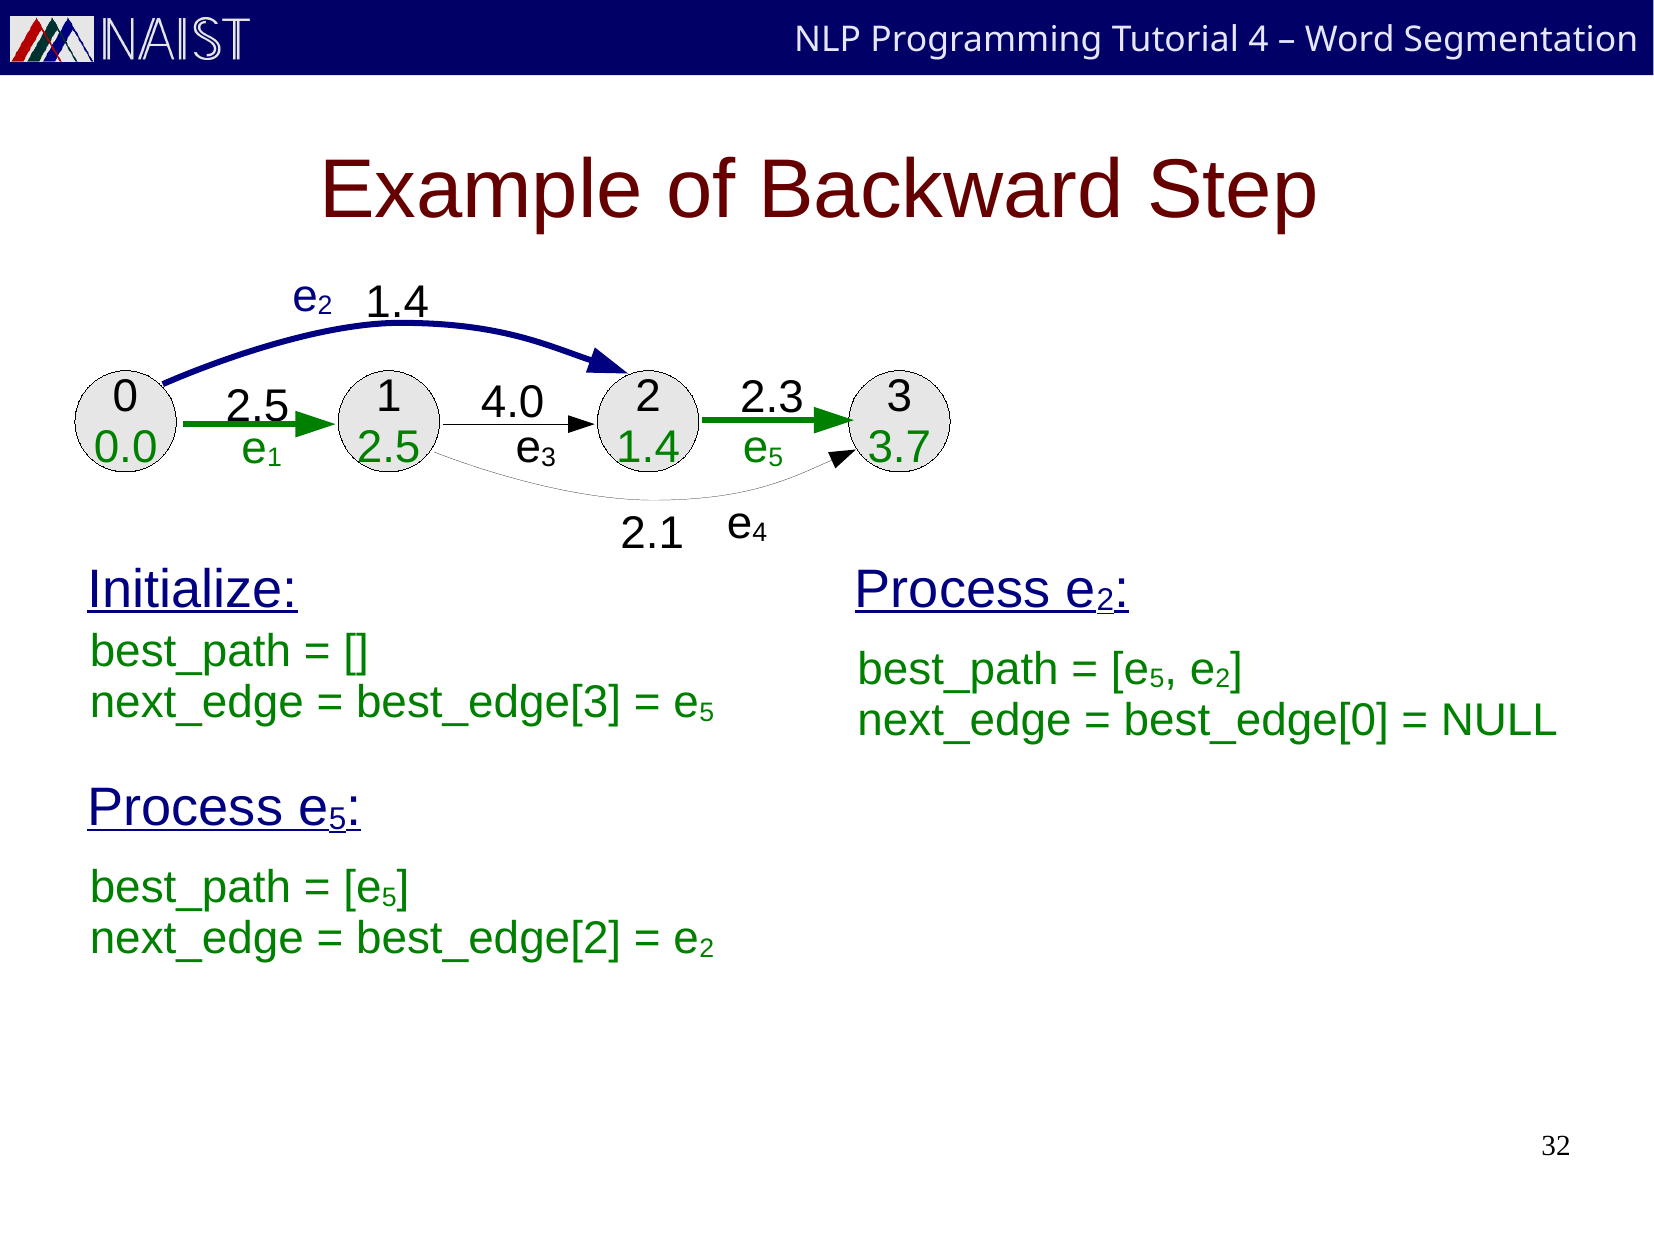

# Example of Backward Step
e2
1.4
2.3
4.0
0
0.0
1
2.5
2
1.4
3
3.7
2.5
e3
e5
e1
e4
2.1
Initialize:
Process e2:
best_path = []
next_edge = best_edge[3] = e5
best_path = [e5, e2]
next_edge = best_edge[0] = NULL
Process e5:
best_path = [e5]
next_edge = best_edge[2] = e2
32